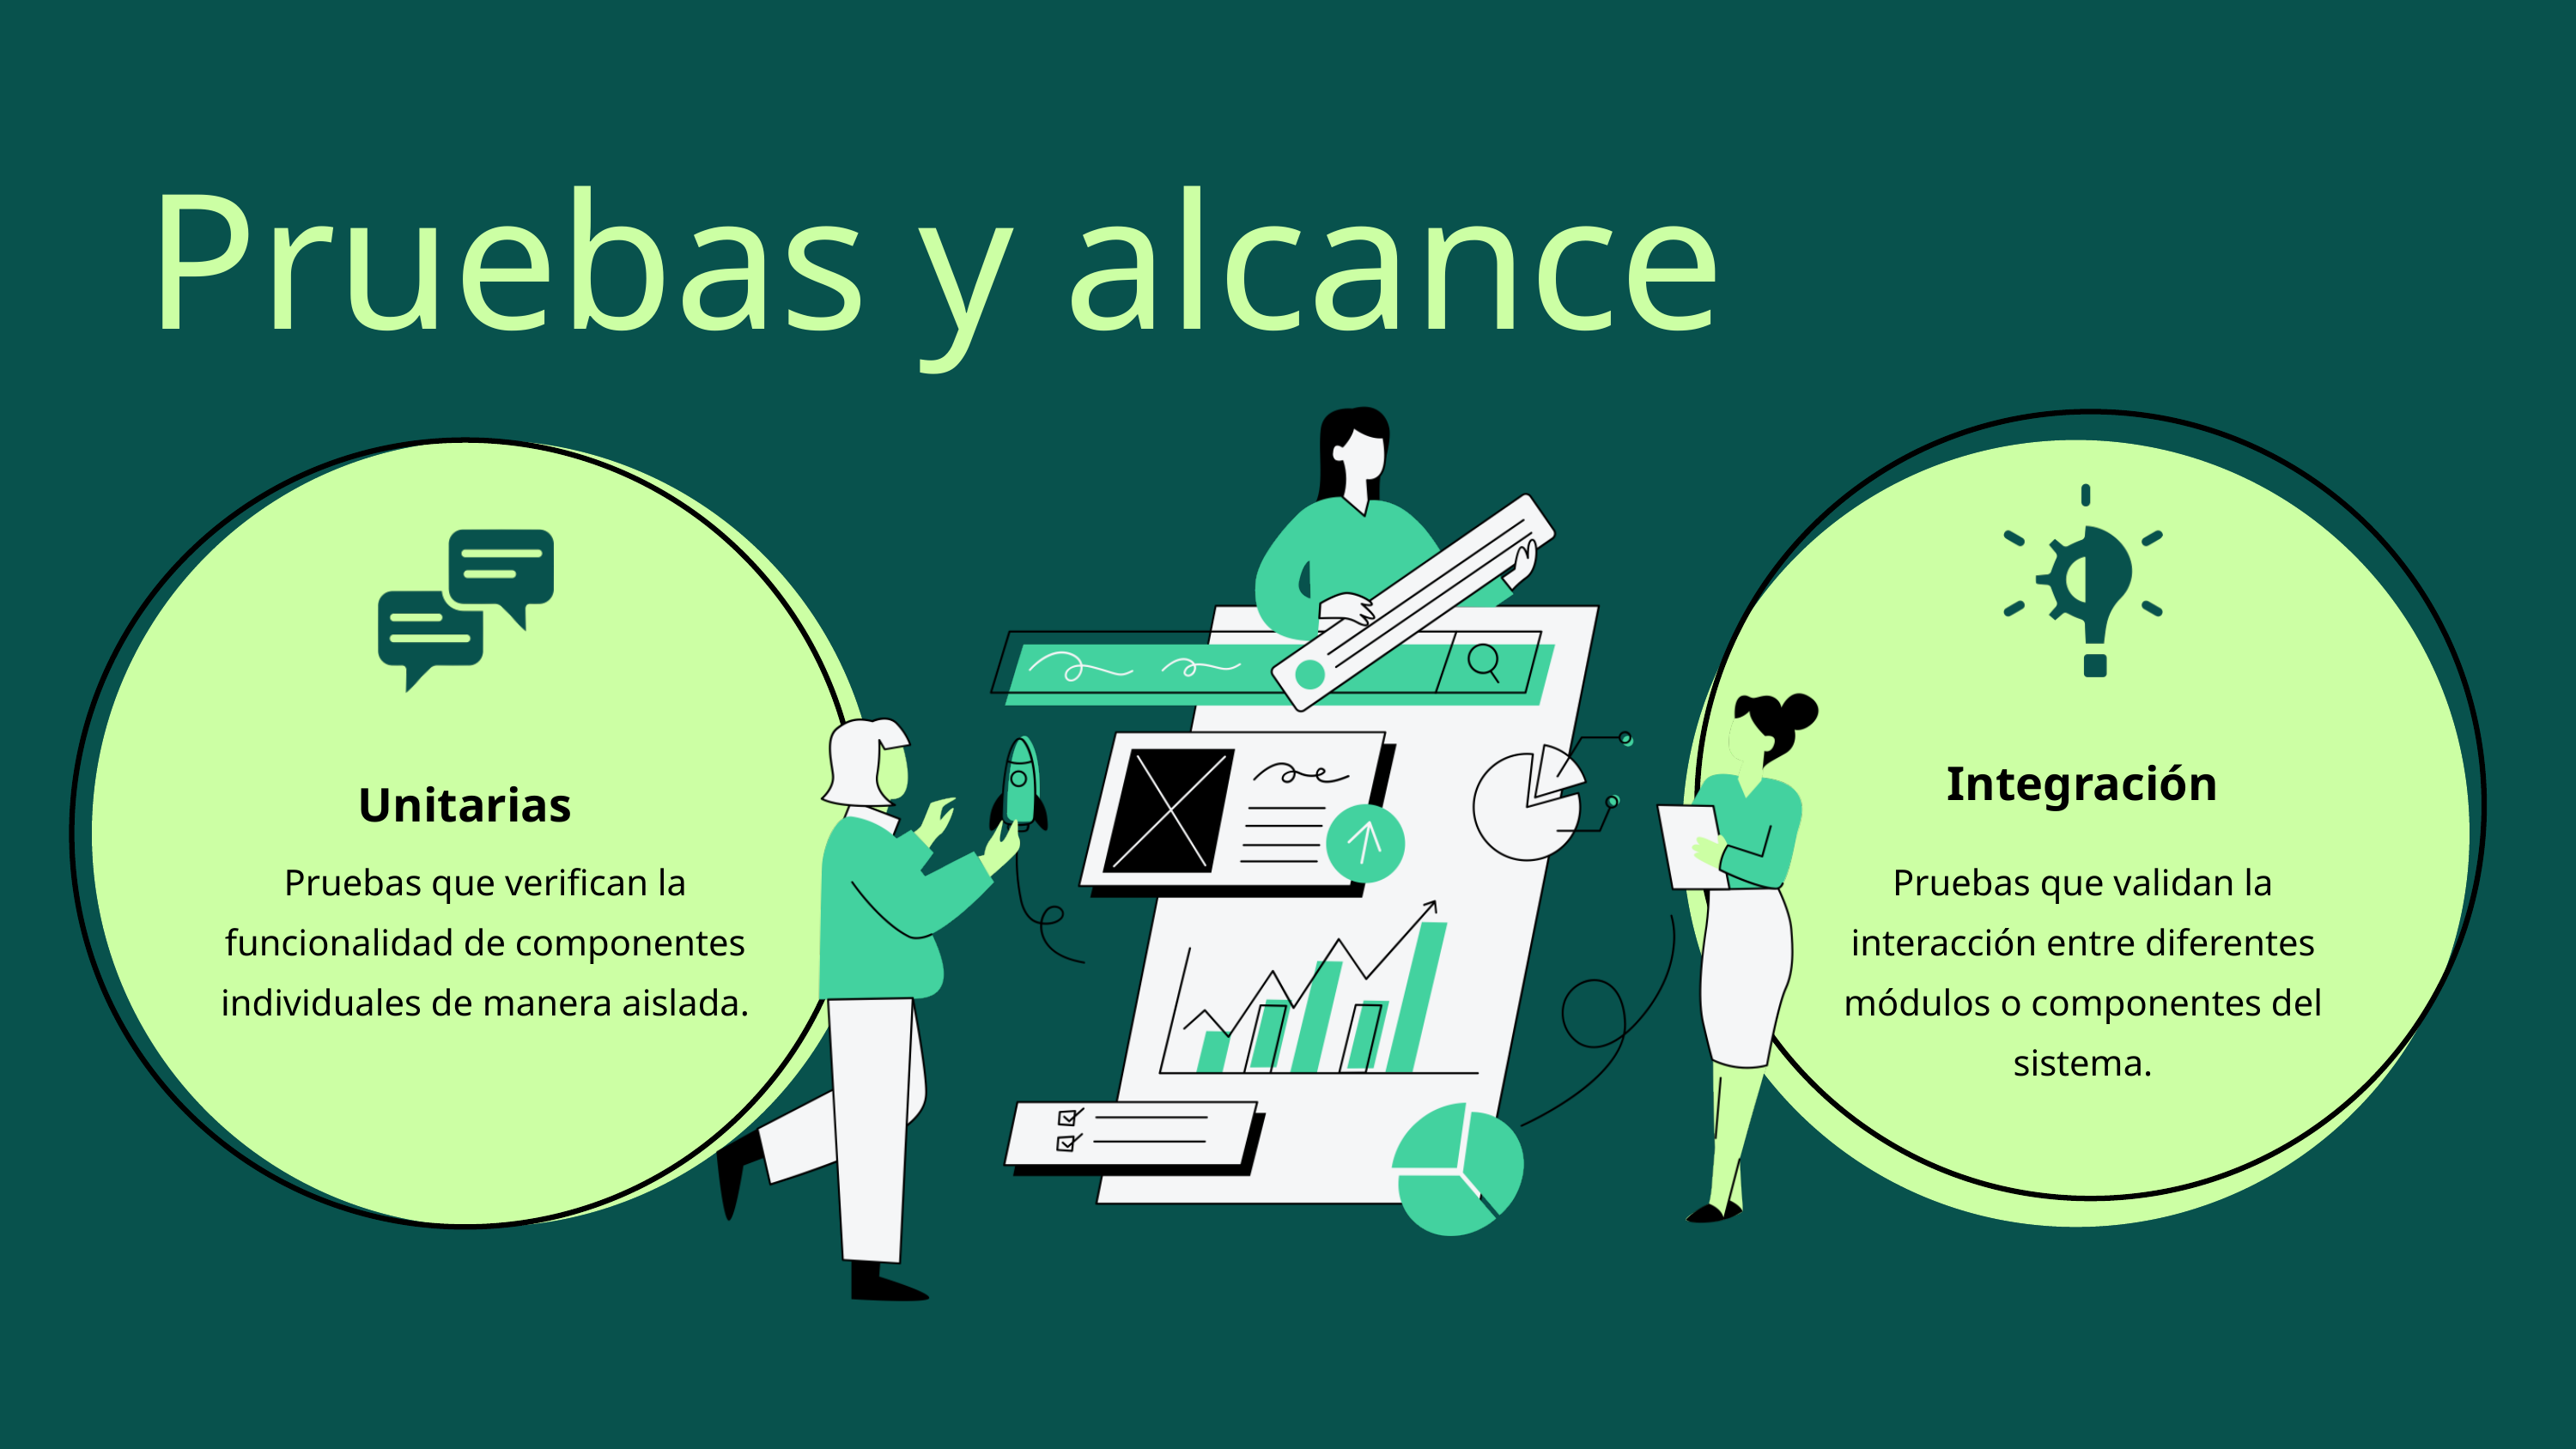

Pruebas y alcance
Integración
Unitarias
Pruebas que verifican la funcionalidad de componentes individuales de manera aislada.
Pruebas que validan la interacción entre diferentes módulos o componentes del sistema.